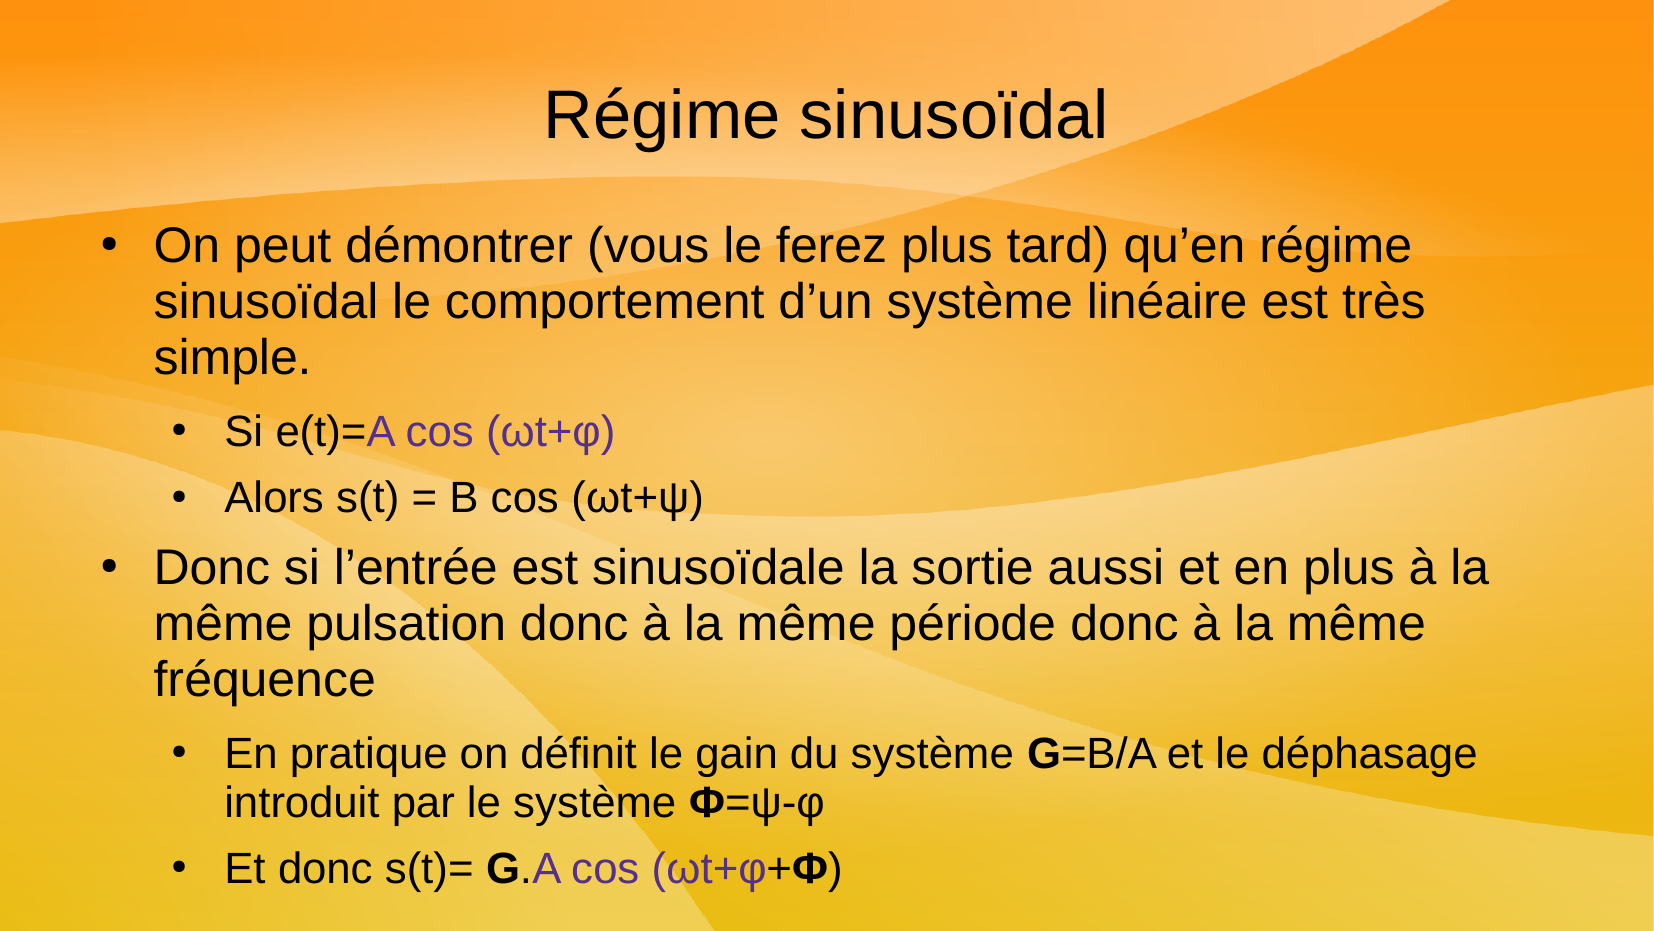

# Régime sinusoïdal
On peut démontrer (vous le ferez plus tard) qu’en régime sinusoïdal le comportement d’un système linéaire est très simple.
Si e(t)=A cos (ωt+φ)
Alors s(t) = B cos (ωt+ψ)
Donc si l’entrée est sinusoïdale la sortie aussi et en plus à la même pulsation donc à la même période donc à la même fréquence
En pratique on définit le gain du système G=B/A et le déphasage introduit par le système Φ=ψ-φ
Et donc s(t)= G.A cos (ωt+φ+Φ)